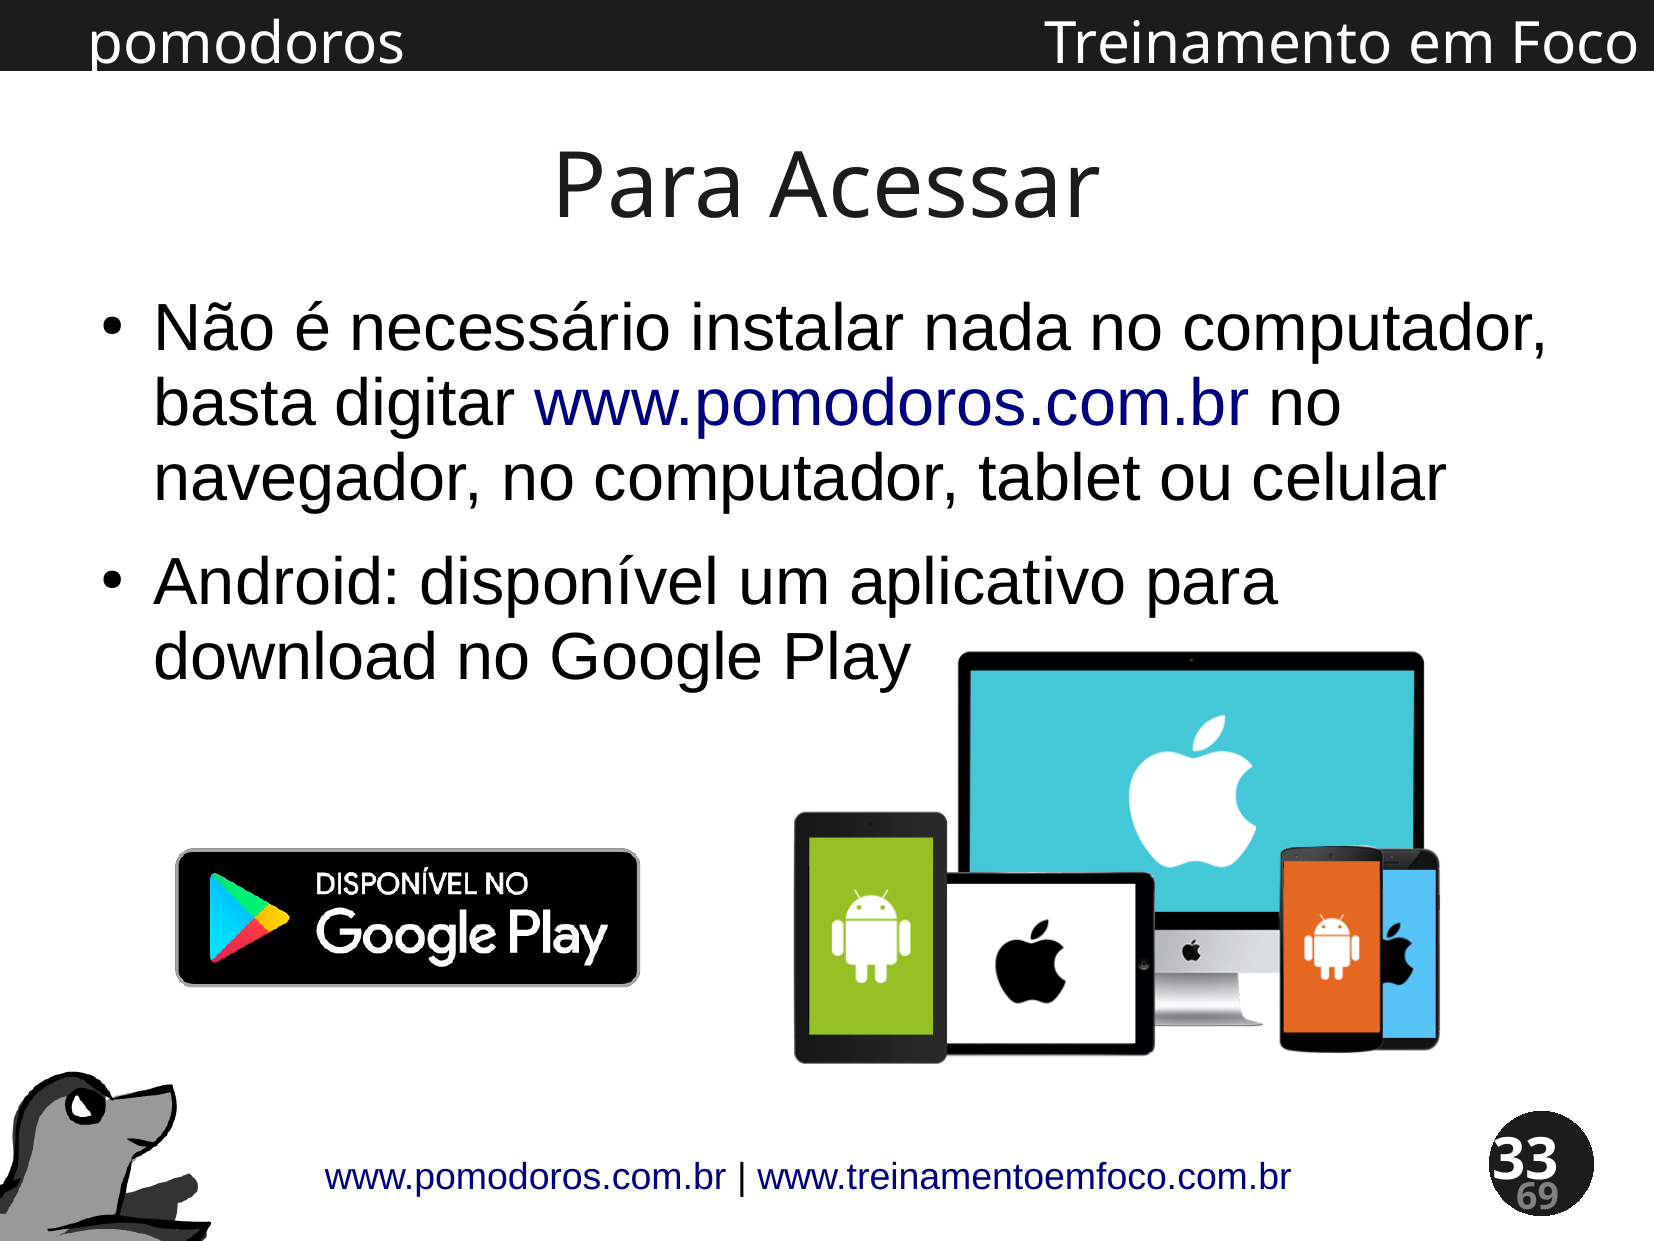

# Para Acessar
Não é necessário instalar nada no computador, basta digitar www.pomodoros.com.br no navegador, no computador, tablet ou celular
Android: disponível um aplicativo para download no Google Play